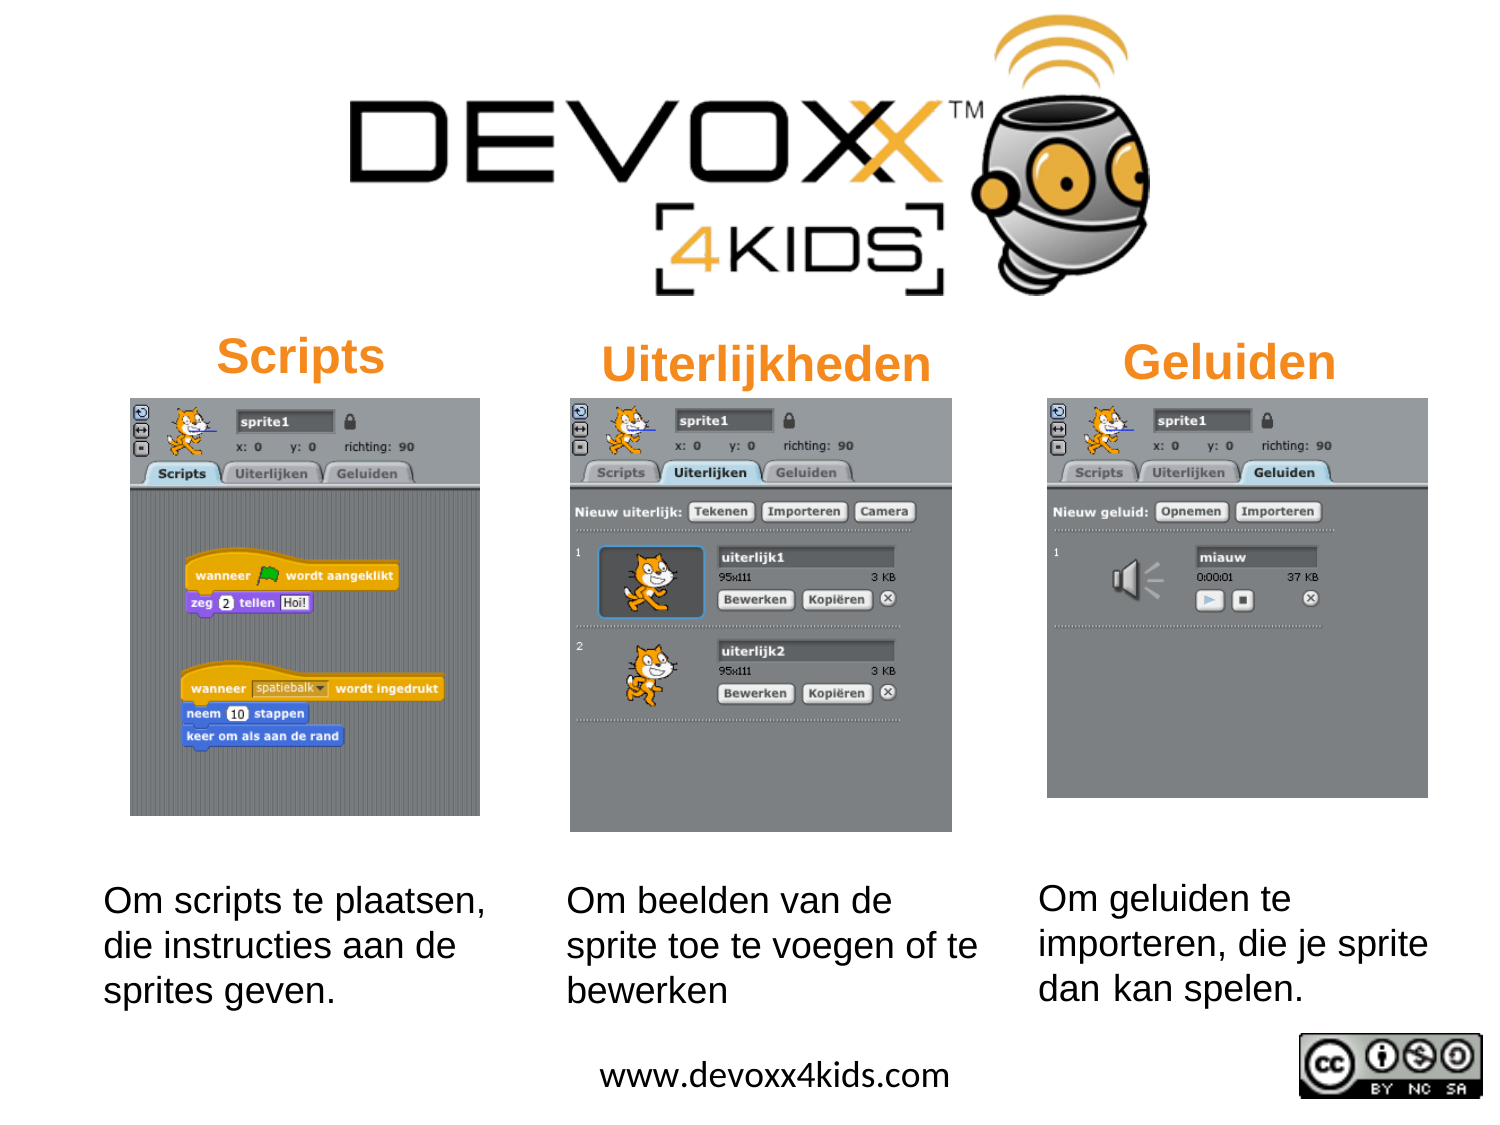

Scripts
Geluiden
Uiterlijkheden
Om geluiden te importeren, die je sprite dan 	kan spelen.
Om scripts te plaatsen, die instructies aan de sprites geven.
Om beelden van de sprite toe te voegen of te bewerken